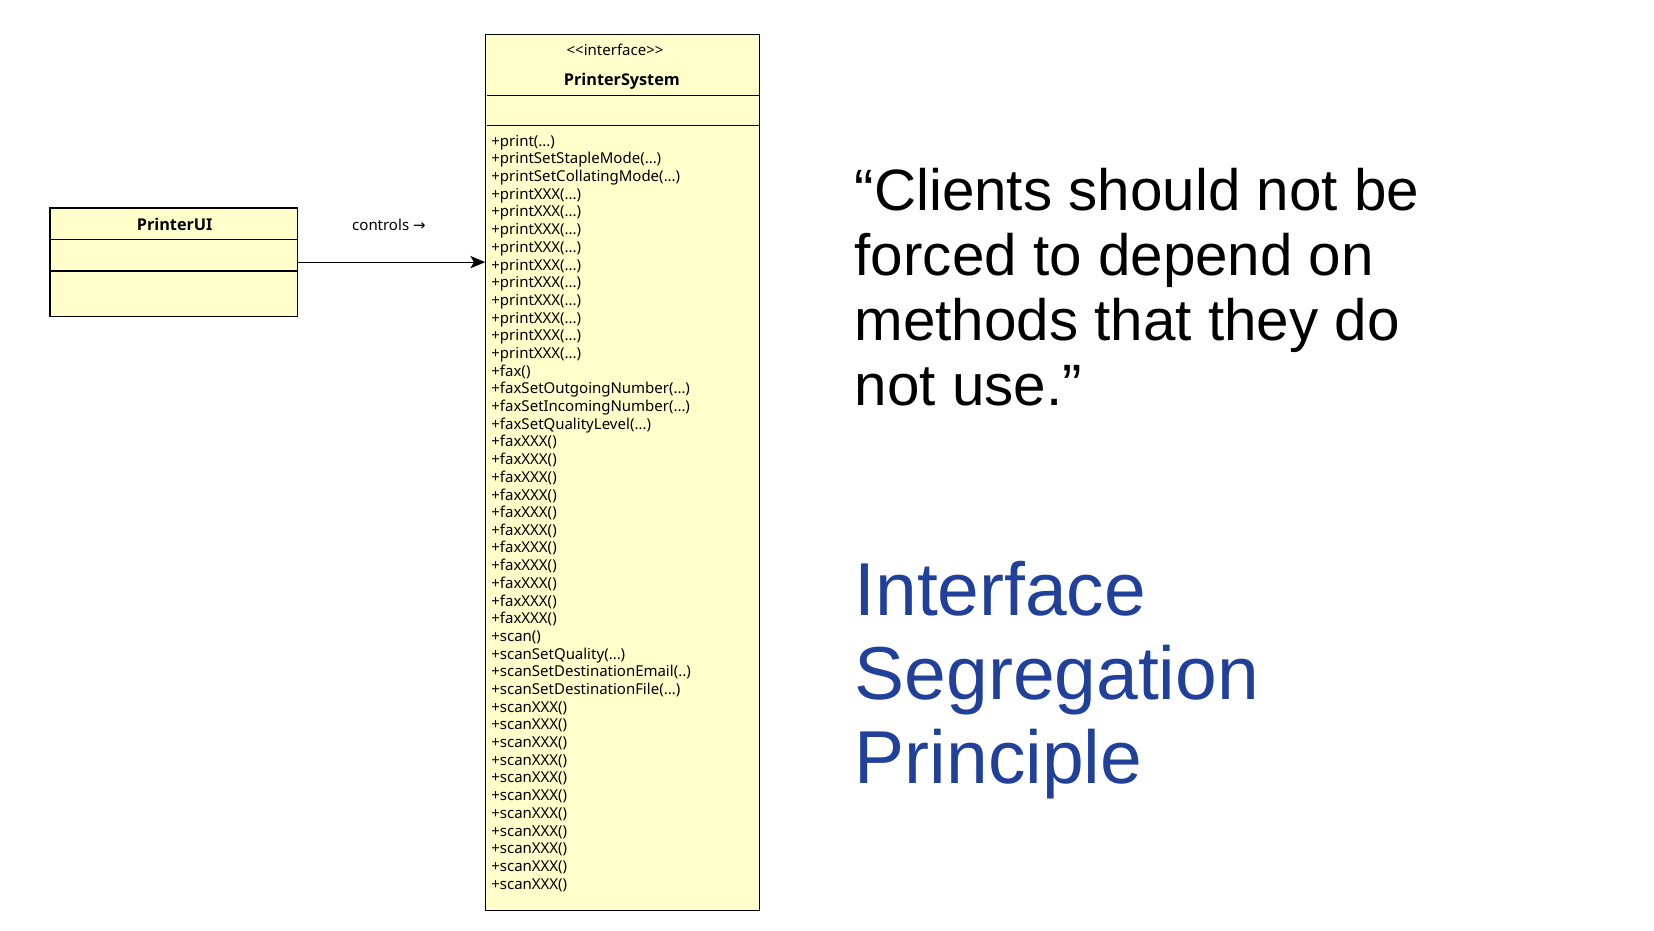

“Clients should not be forced to depend on methods that they do not use.”
Interface
Segregation
Principle